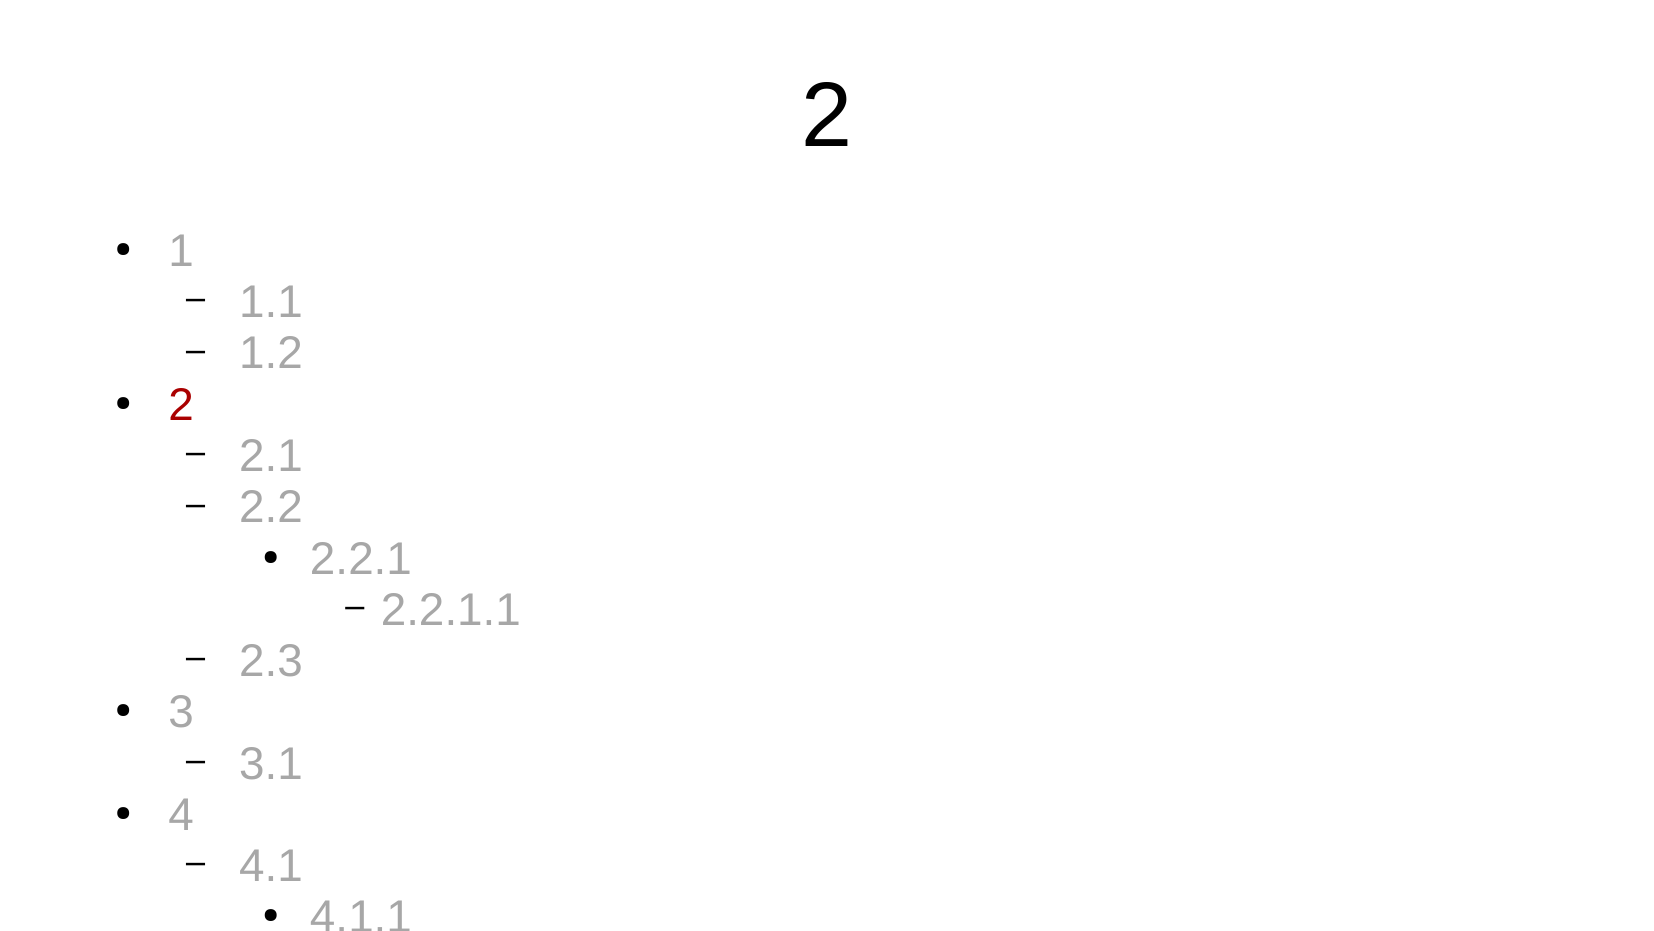

# 2
#pop 2
1
1.1
1.2
2
2.1
2.2
2.2.1
2.2.1.1
2.3
3
3.1
4
4.1
4.1.1
#push
#toc
#hidebc